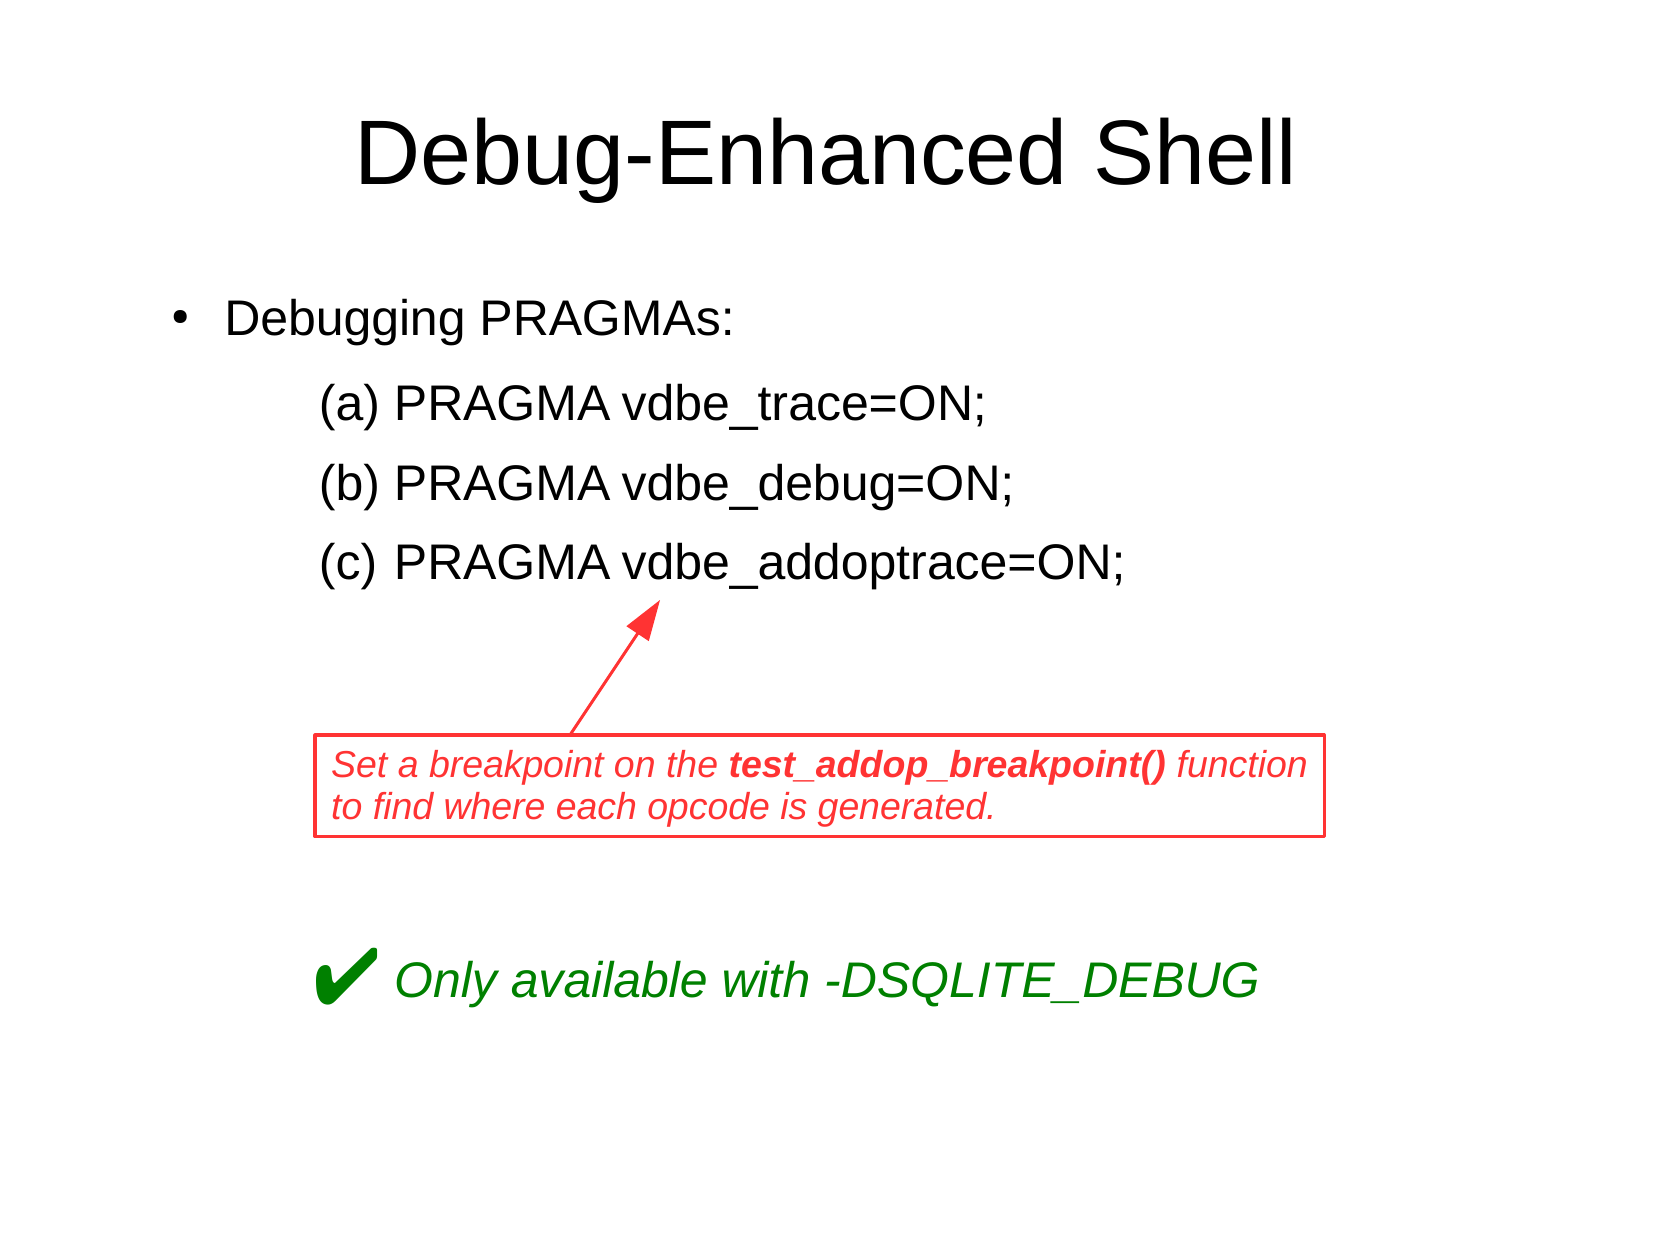

# Debug-Enhanced Shell
Debugging PRAGMAs:
PRAGMA vdbe_trace=ON;
PRAGMA vdbe_debug=ON;
PRAGMA vdbe_addoptrace=ON;
Set a breakpoint on the test_addop_breakpoint() function
to find where each opcode is generated.
 Only available with -DSQLITE_DEBUG